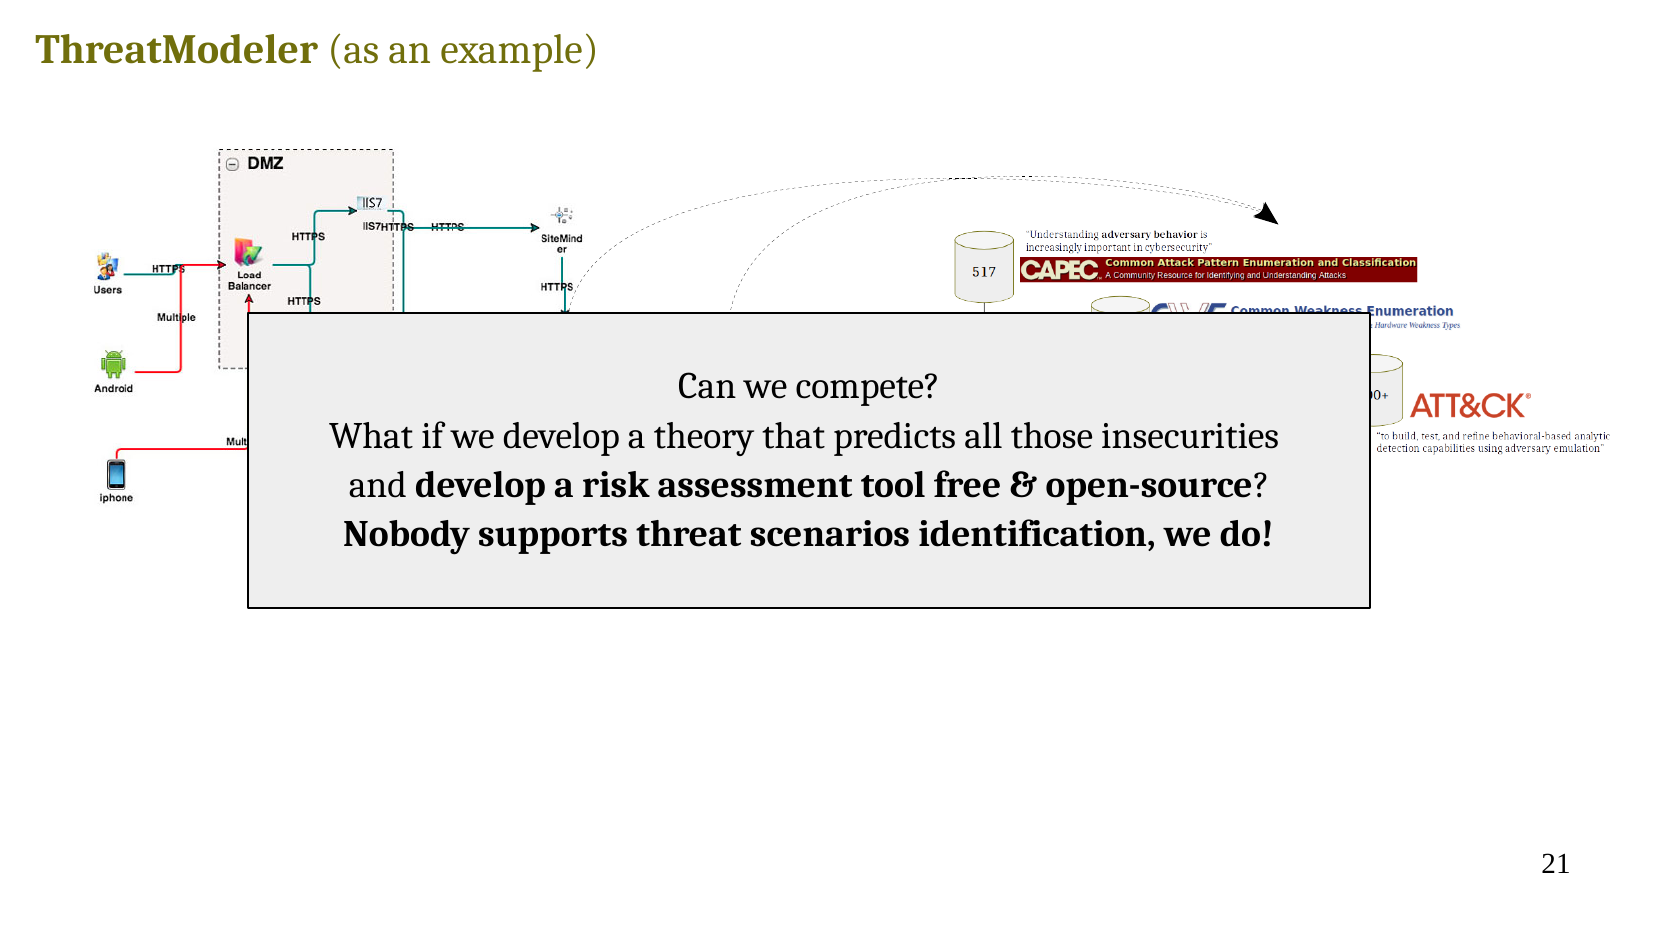

ThreatModeler (as an example)
Can we compete?
What if we develop a theory that predicts all those insecurities
and develop a risk assessment tool free & open-source?
Nobody supports threat scenarios identification, we do!
21